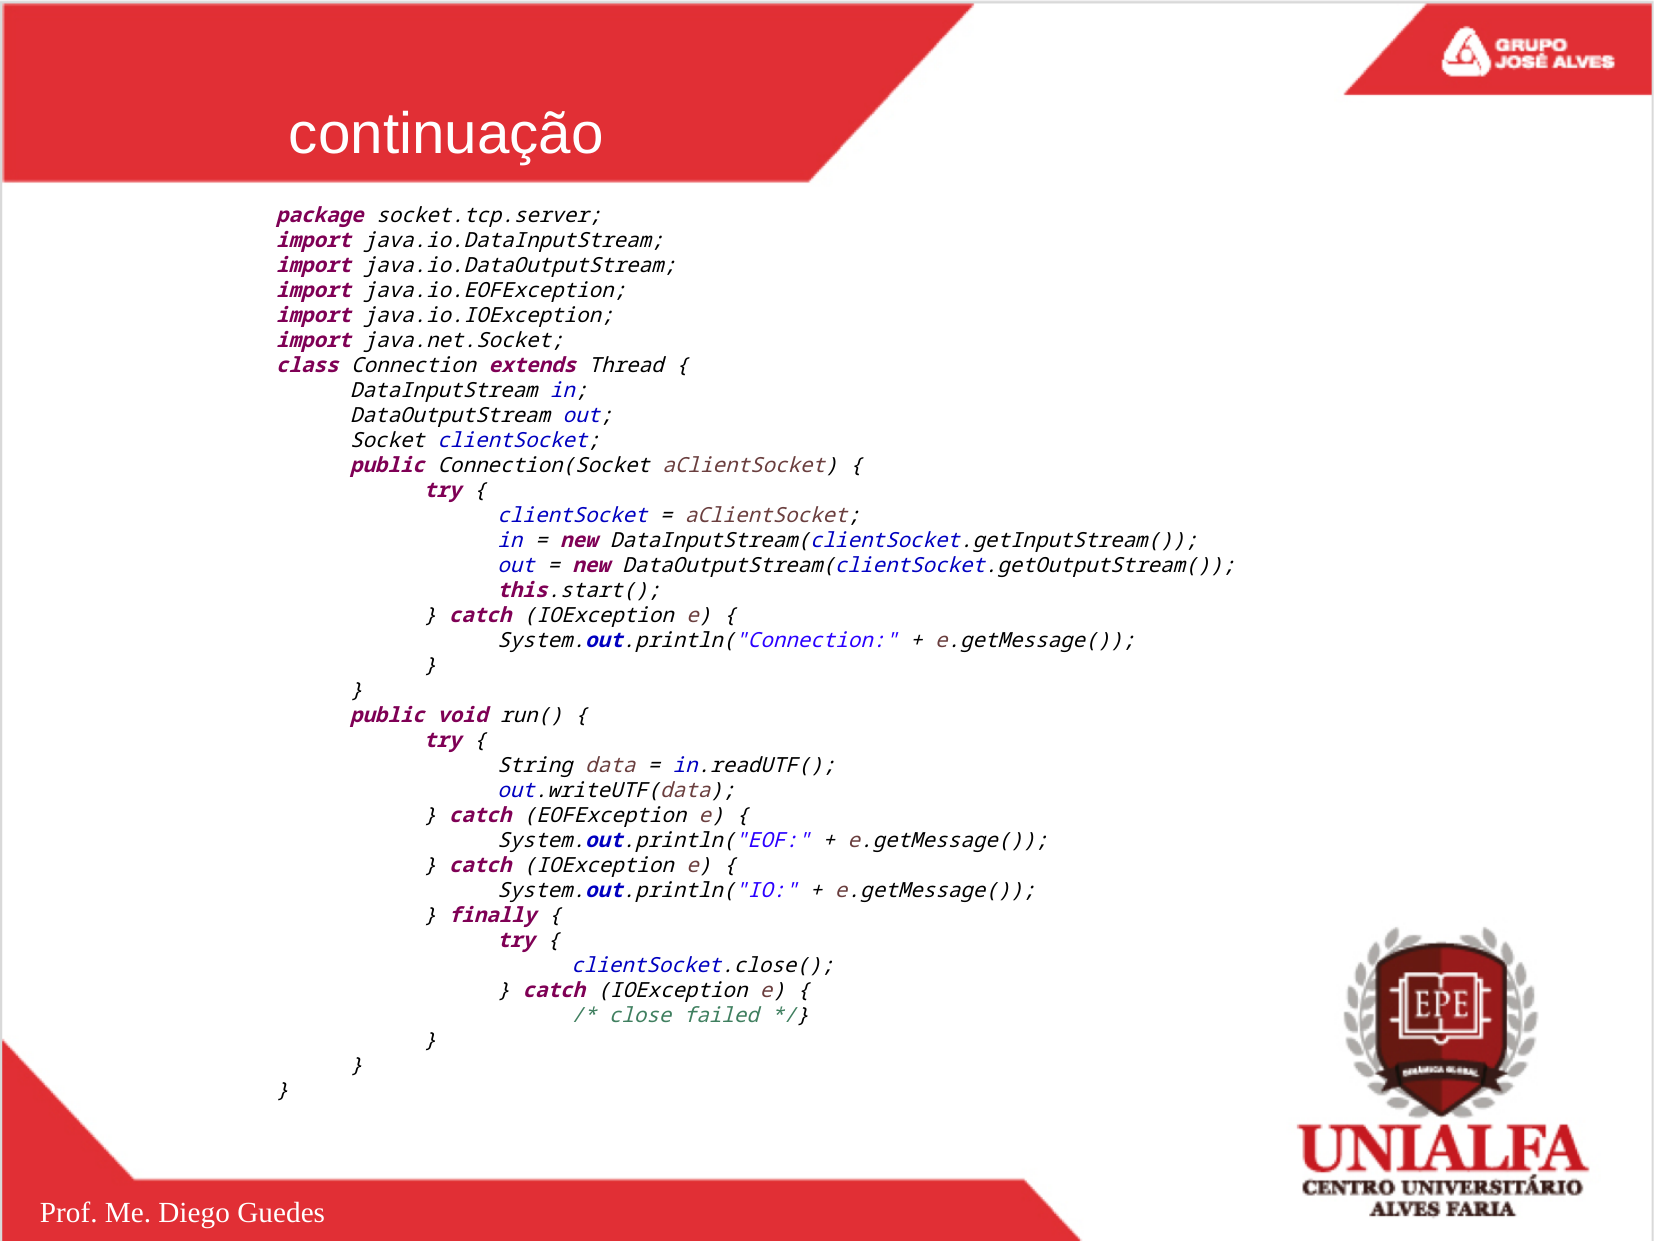

# continuação
package socket.tcp.server;
import java.io.DataInputStream;
import java.io.DataOutputStream;
import java.io.EOFException;
import java.io.IOException;
import java.net.Socket;
class Connection extends Thread {
	DataInputStream in;
	DataOutputStream out;
	Socket clientSocket;
	public Connection(Socket aClientSocket) {
		try {
			clientSocket = aClientSocket;
			in = new DataInputStream(clientSocket.getInputStream());
			out = new DataOutputStream(clientSocket.getOutputStream());
			this.start();
		} catch (IOException e) {
			System.out.println("Connection:" + e.getMessage());
		}
	}
	public void run() {
		try {
			String data = in.readUTF();
			out.writeUTF(data);
		} catch (EOFException e) {
			System.out.println("EOF:" + e.getMessage());
		} catch (IOException e) {
			System.out.println("IO:" + e.getMessage());
		} finally {
			try {
				clientSocket.close();
			} catch (IOException e) {
				/* close failed */}
		}
	}
}